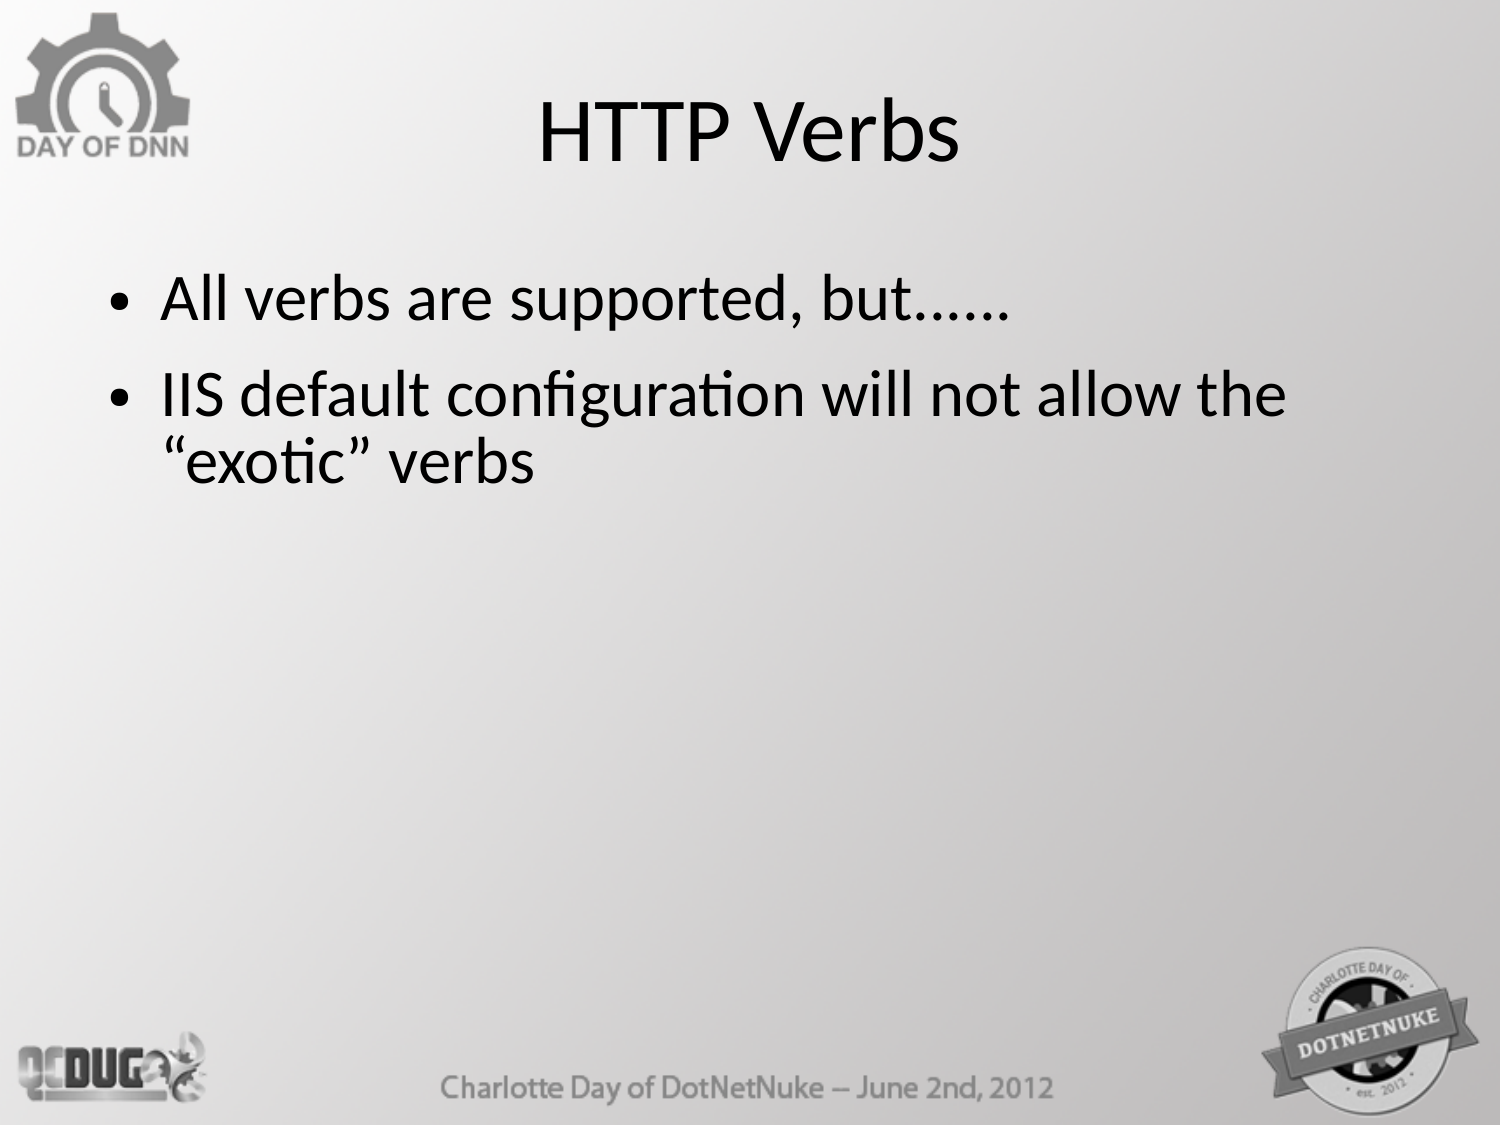

# HTTP Verbs
All verbs are supported, but......
IIS default configuration will not allow the “exotic” verbs